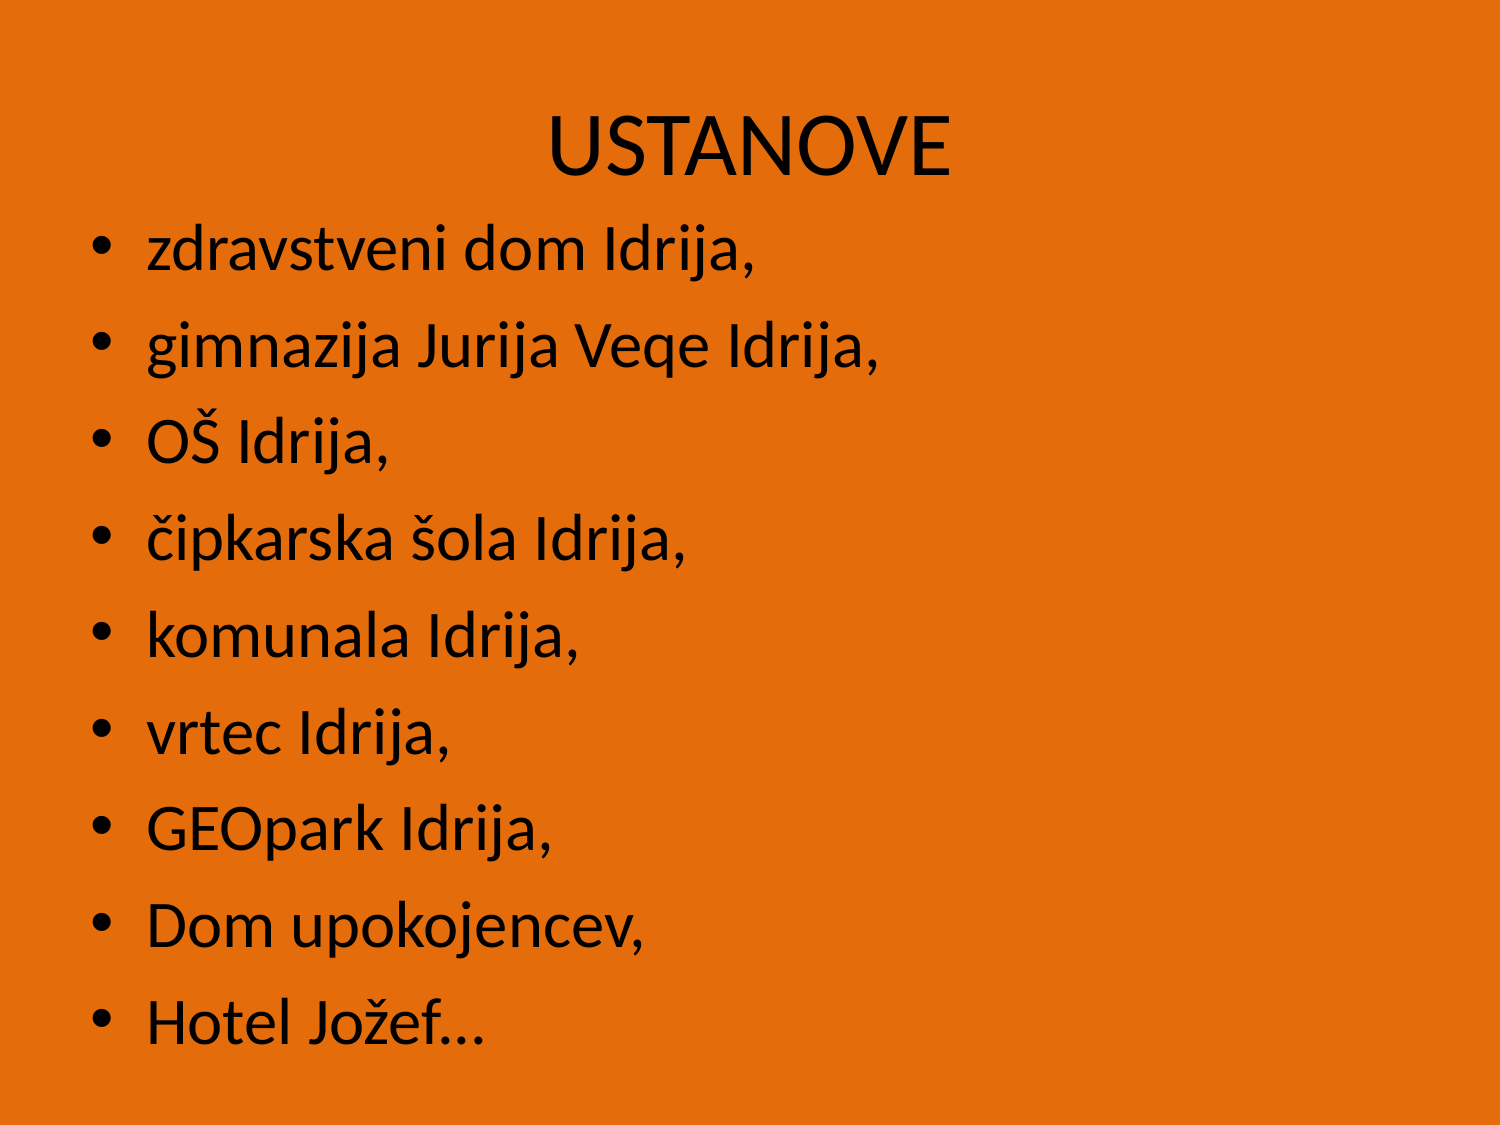

# USTANOVE
zdravstveni dom Idrija,
gimnazija Jurija Veqe Idrija,
OŠ Idrija,
čipkarska šola Idrija,
komunala Idrija,
vrtec Idrija,
GEOpark Idrija,
Dom upokojencev,
Hotel Jožef...